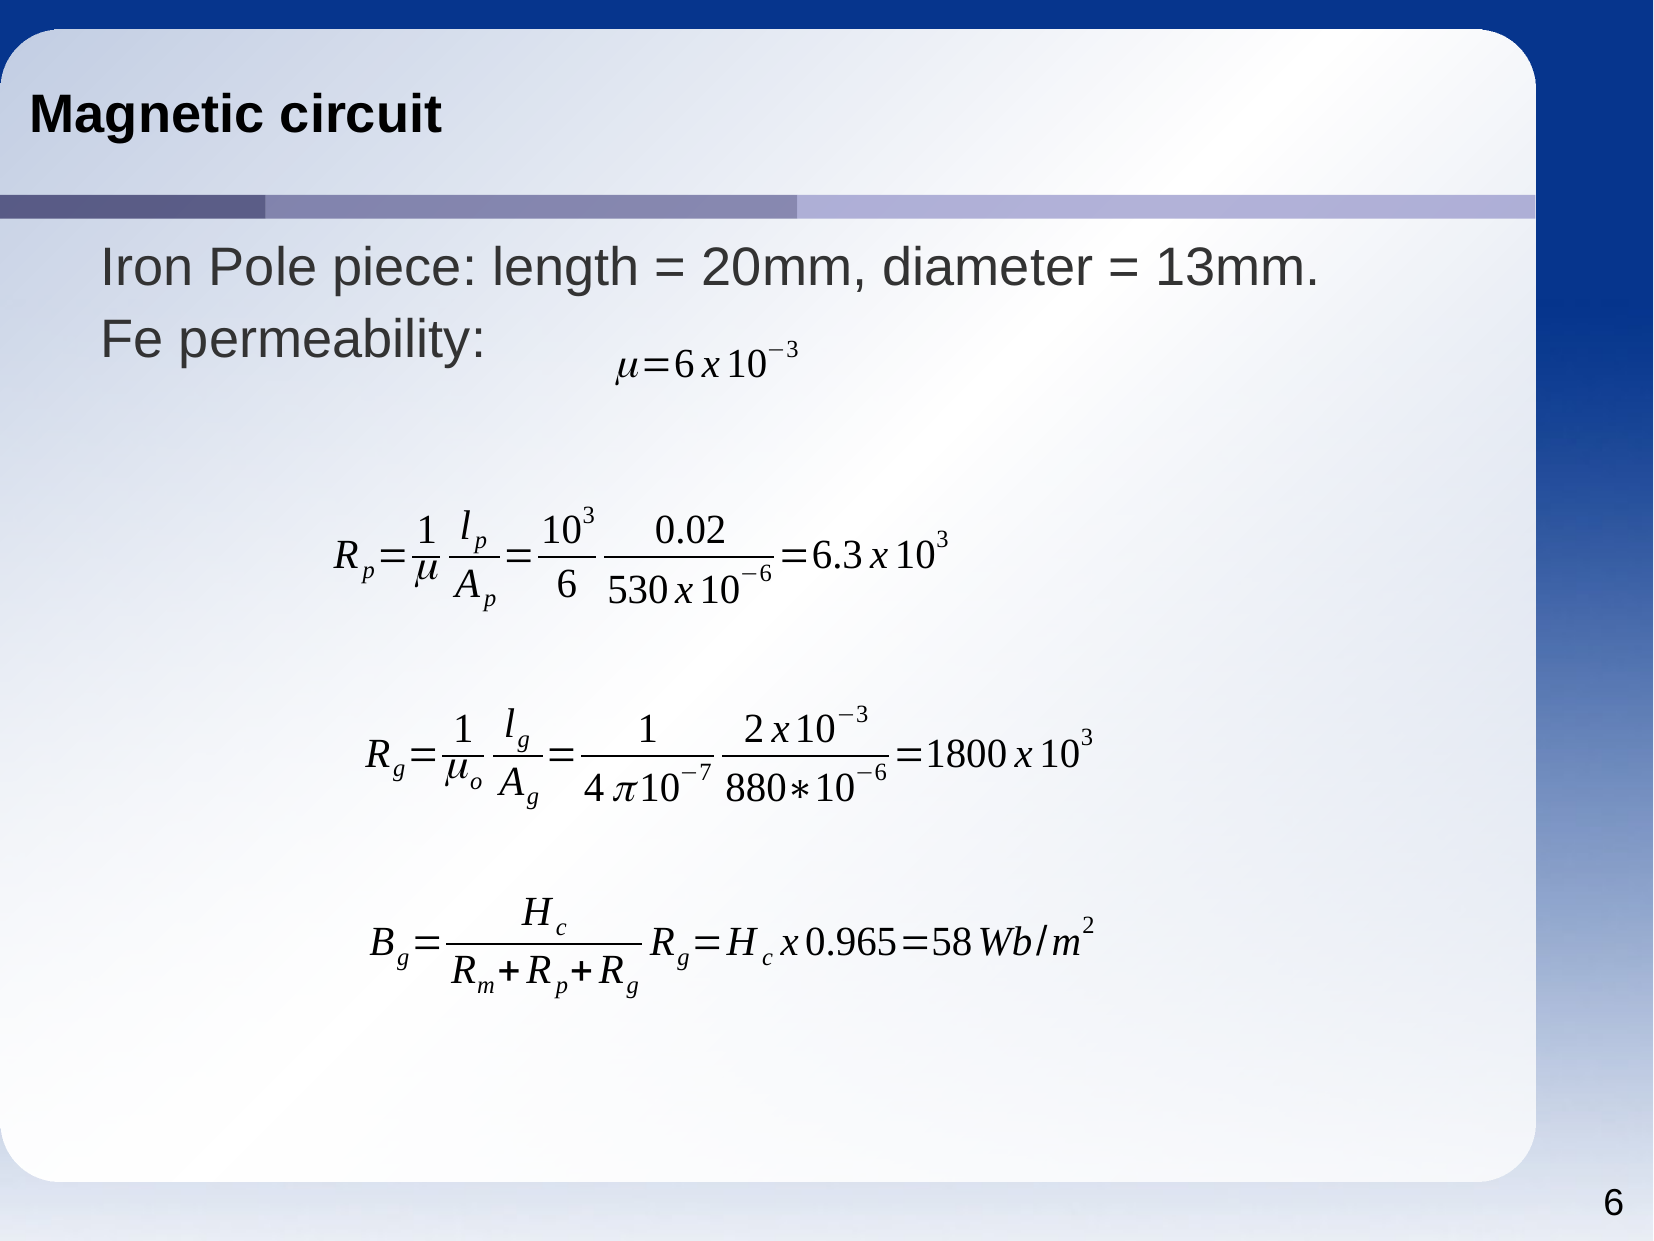

# Magnetic circuit
Iron Pole piece: length = 20mm, diameter = 13mm.
Fe permeability:
6